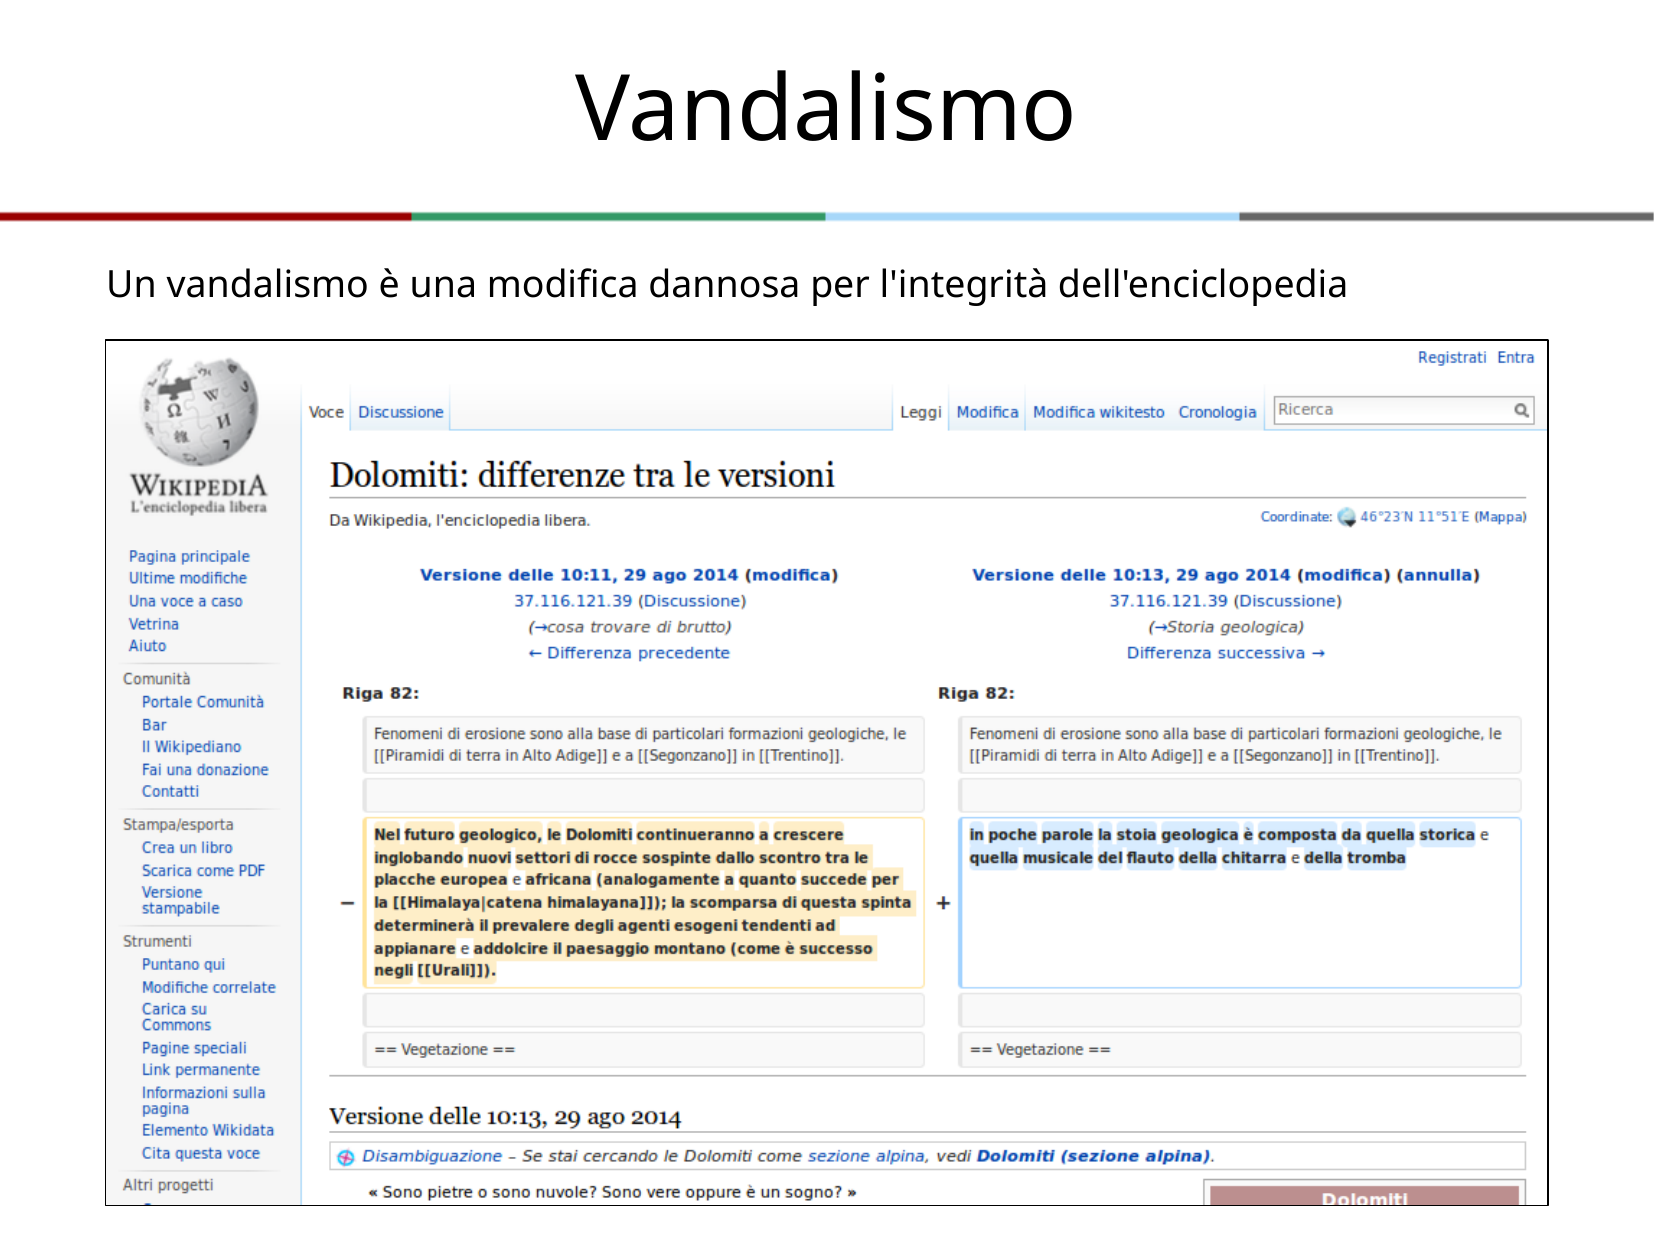

Vandalismo
Un vandalismo è una modifica dannosa per l'integrità dell'enciclopedia